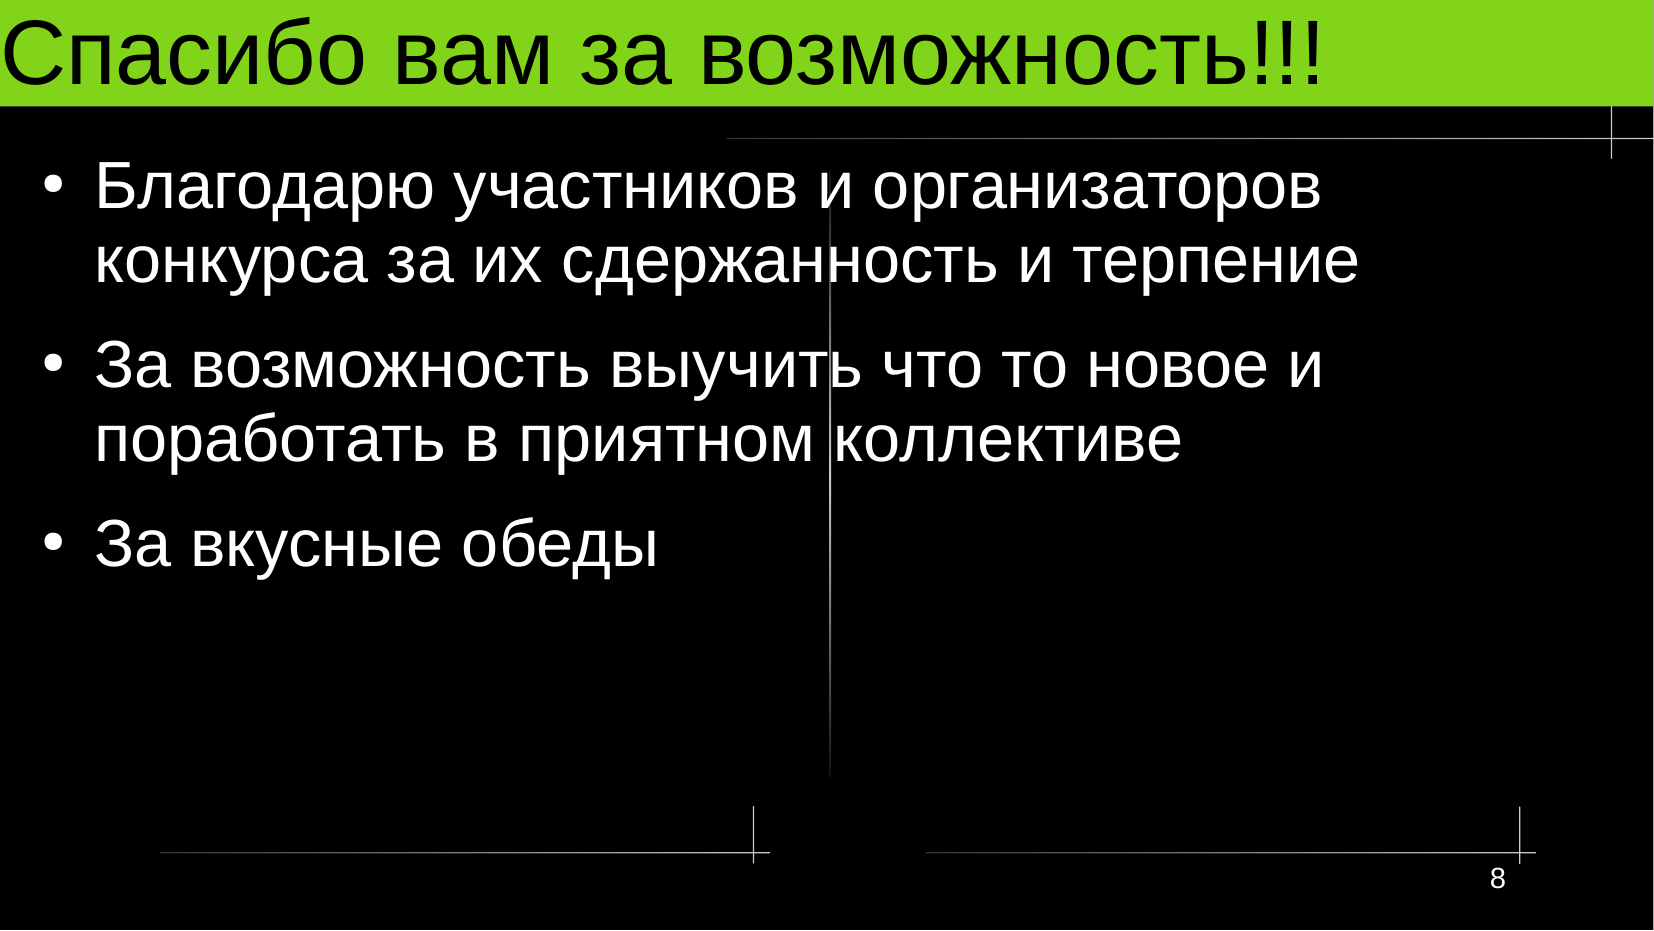

# Спасибо вам за возможность!!!
Благодарю участников и организаторов конкурса за их сдержанность и терпение
За возможность выучить что то новое и поработать в приятном коллективе
За вкусные обеды
8